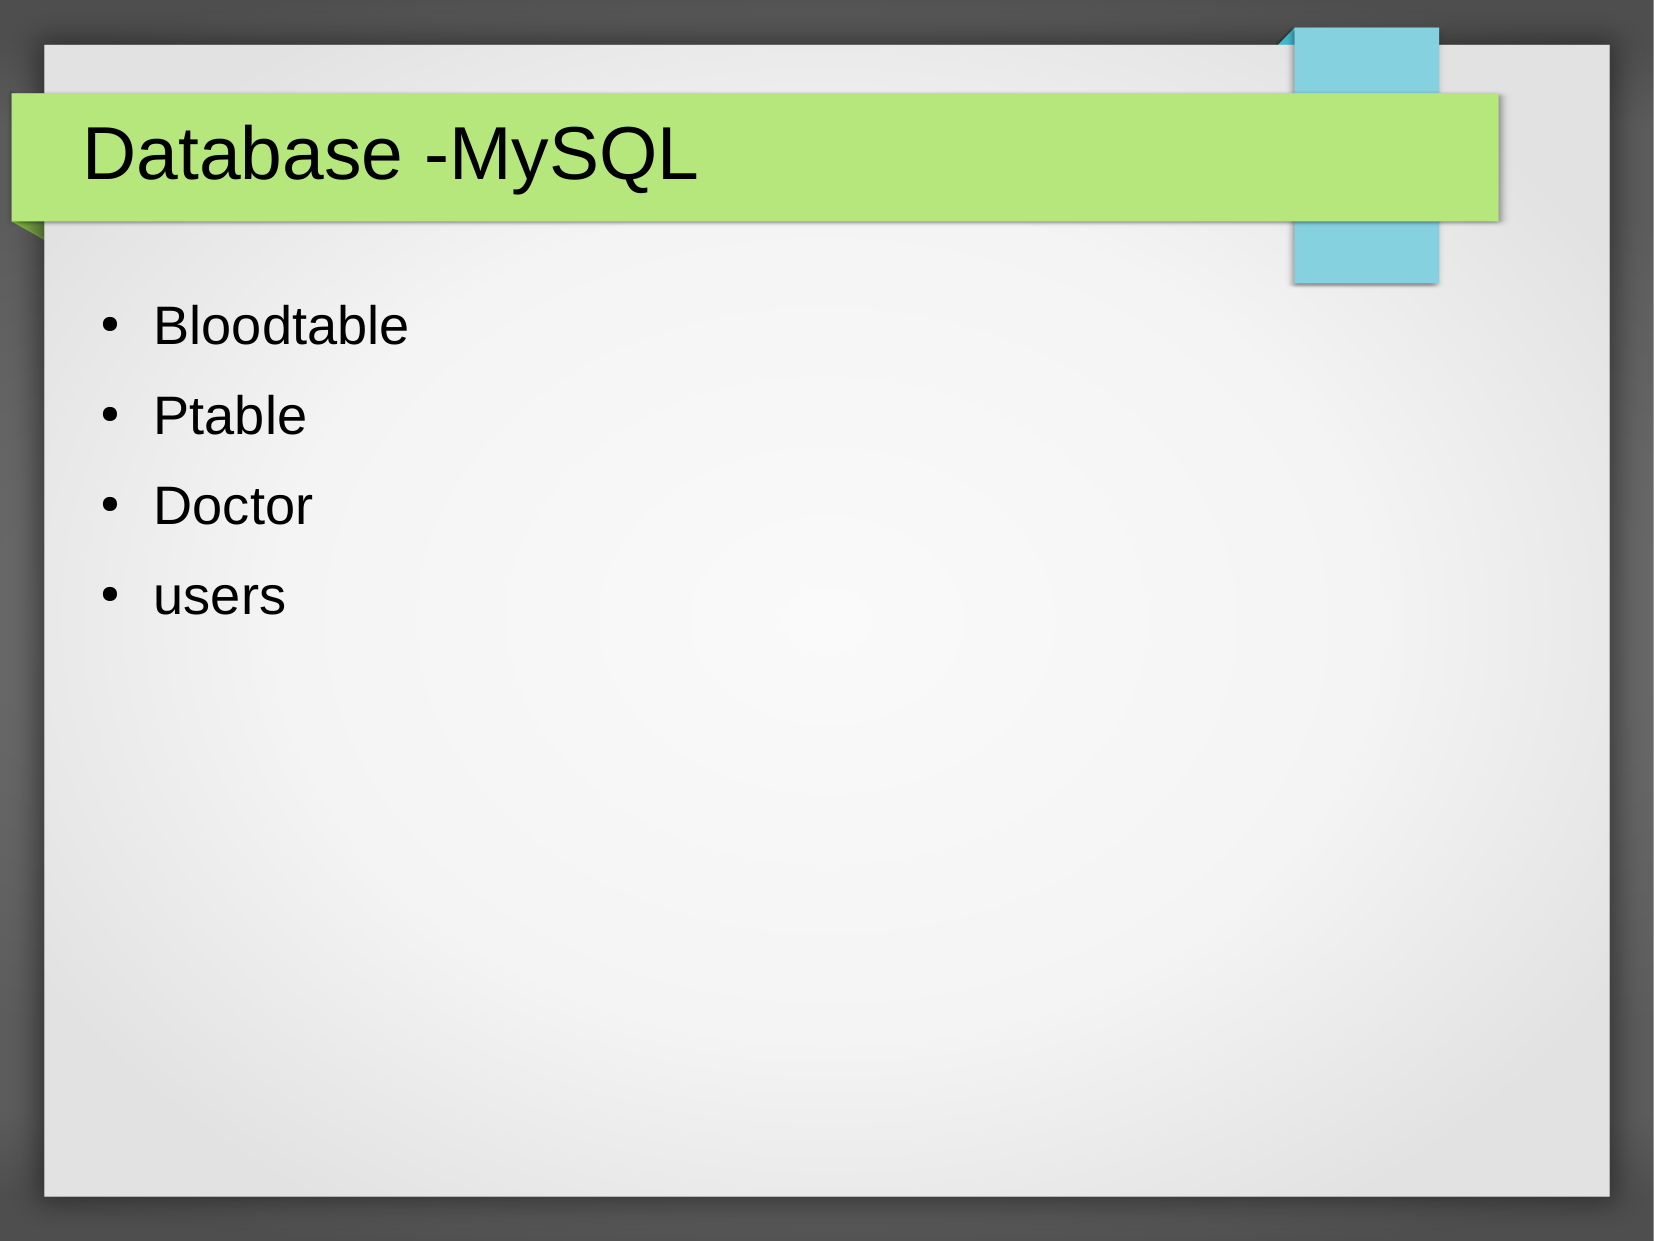

# Database -MySQL
Bloodtable
Ptable
Doctor
users